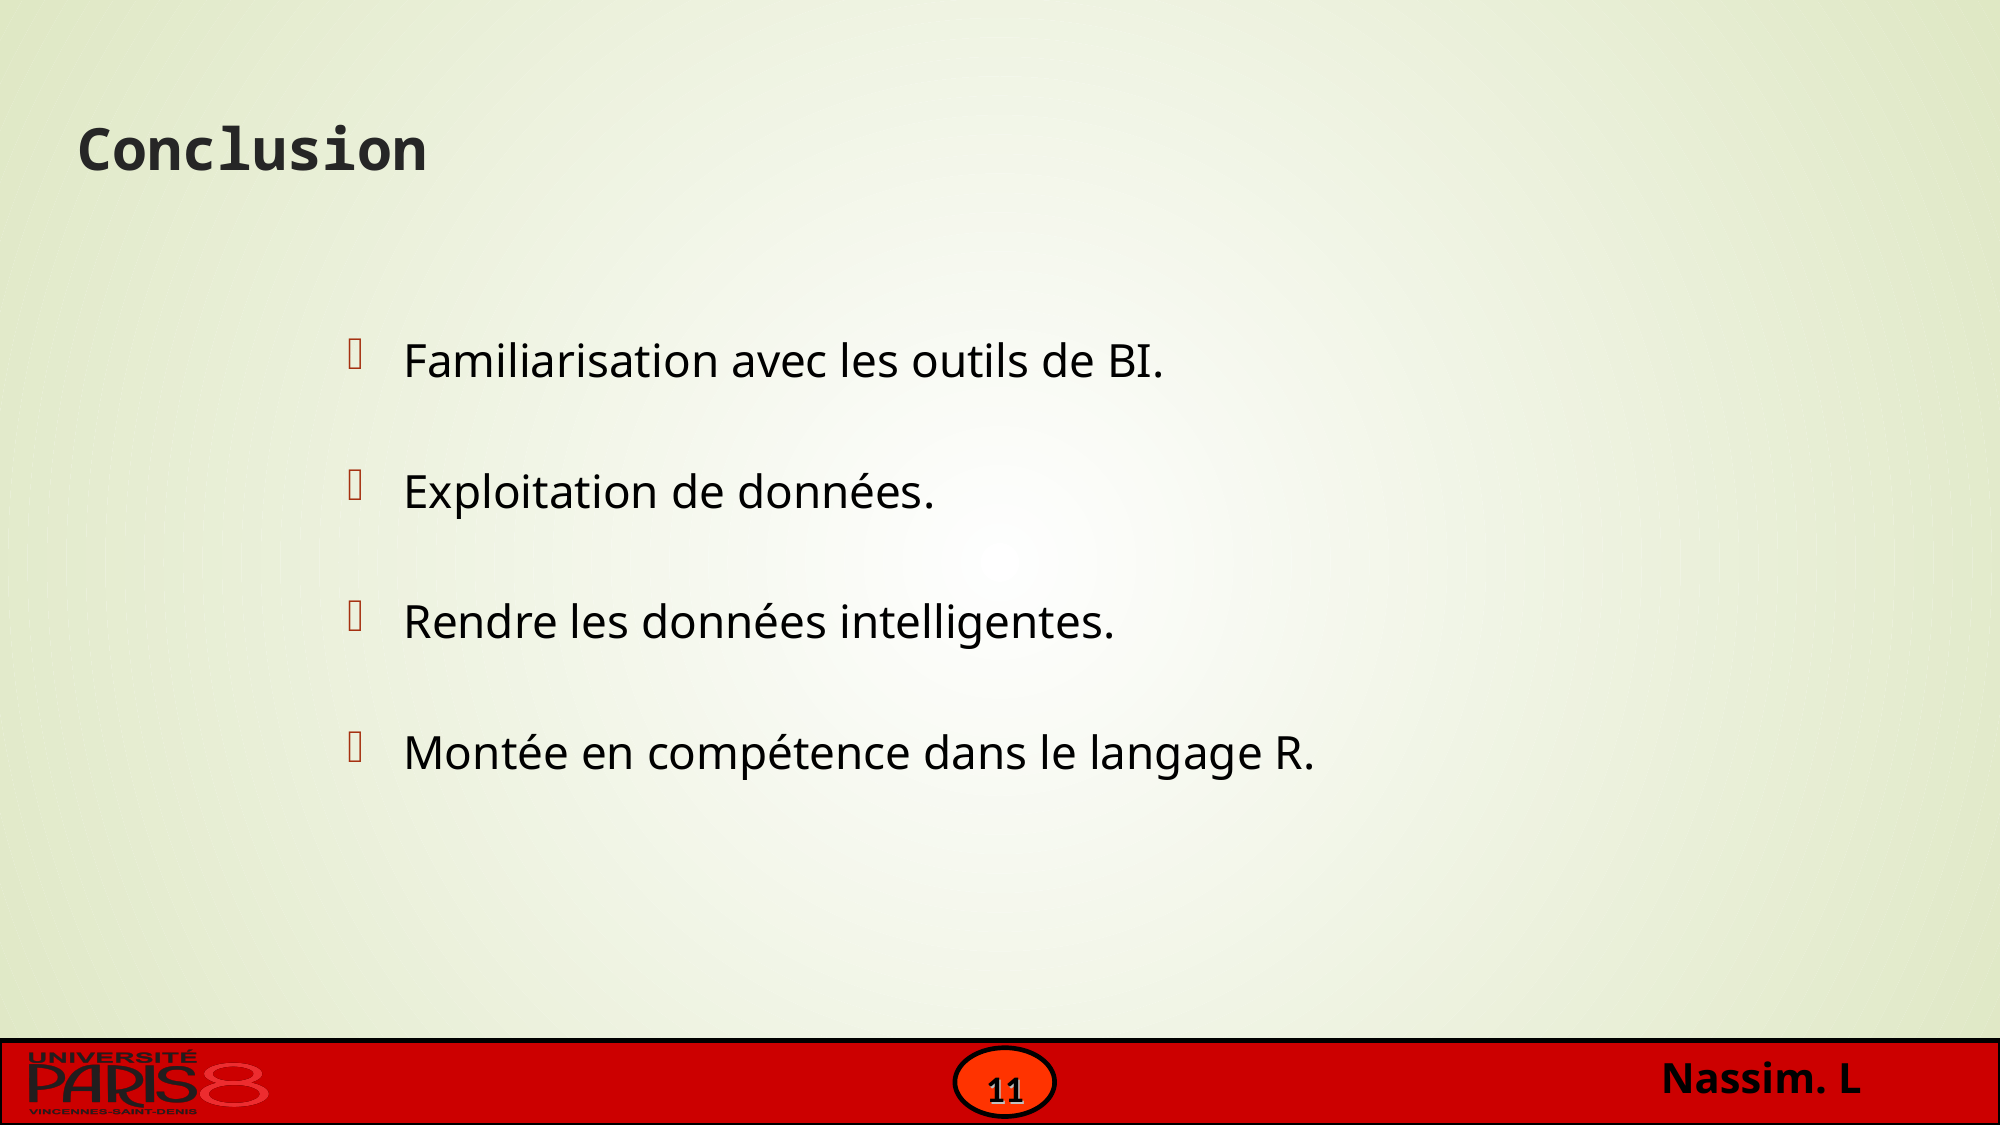

# Conclusion
Familiarisation avec les outils de BI.
Exploitation de données.
Rendre les données intelligentes.
Montée en compétence dans le langage R.
	Nassim. L
11